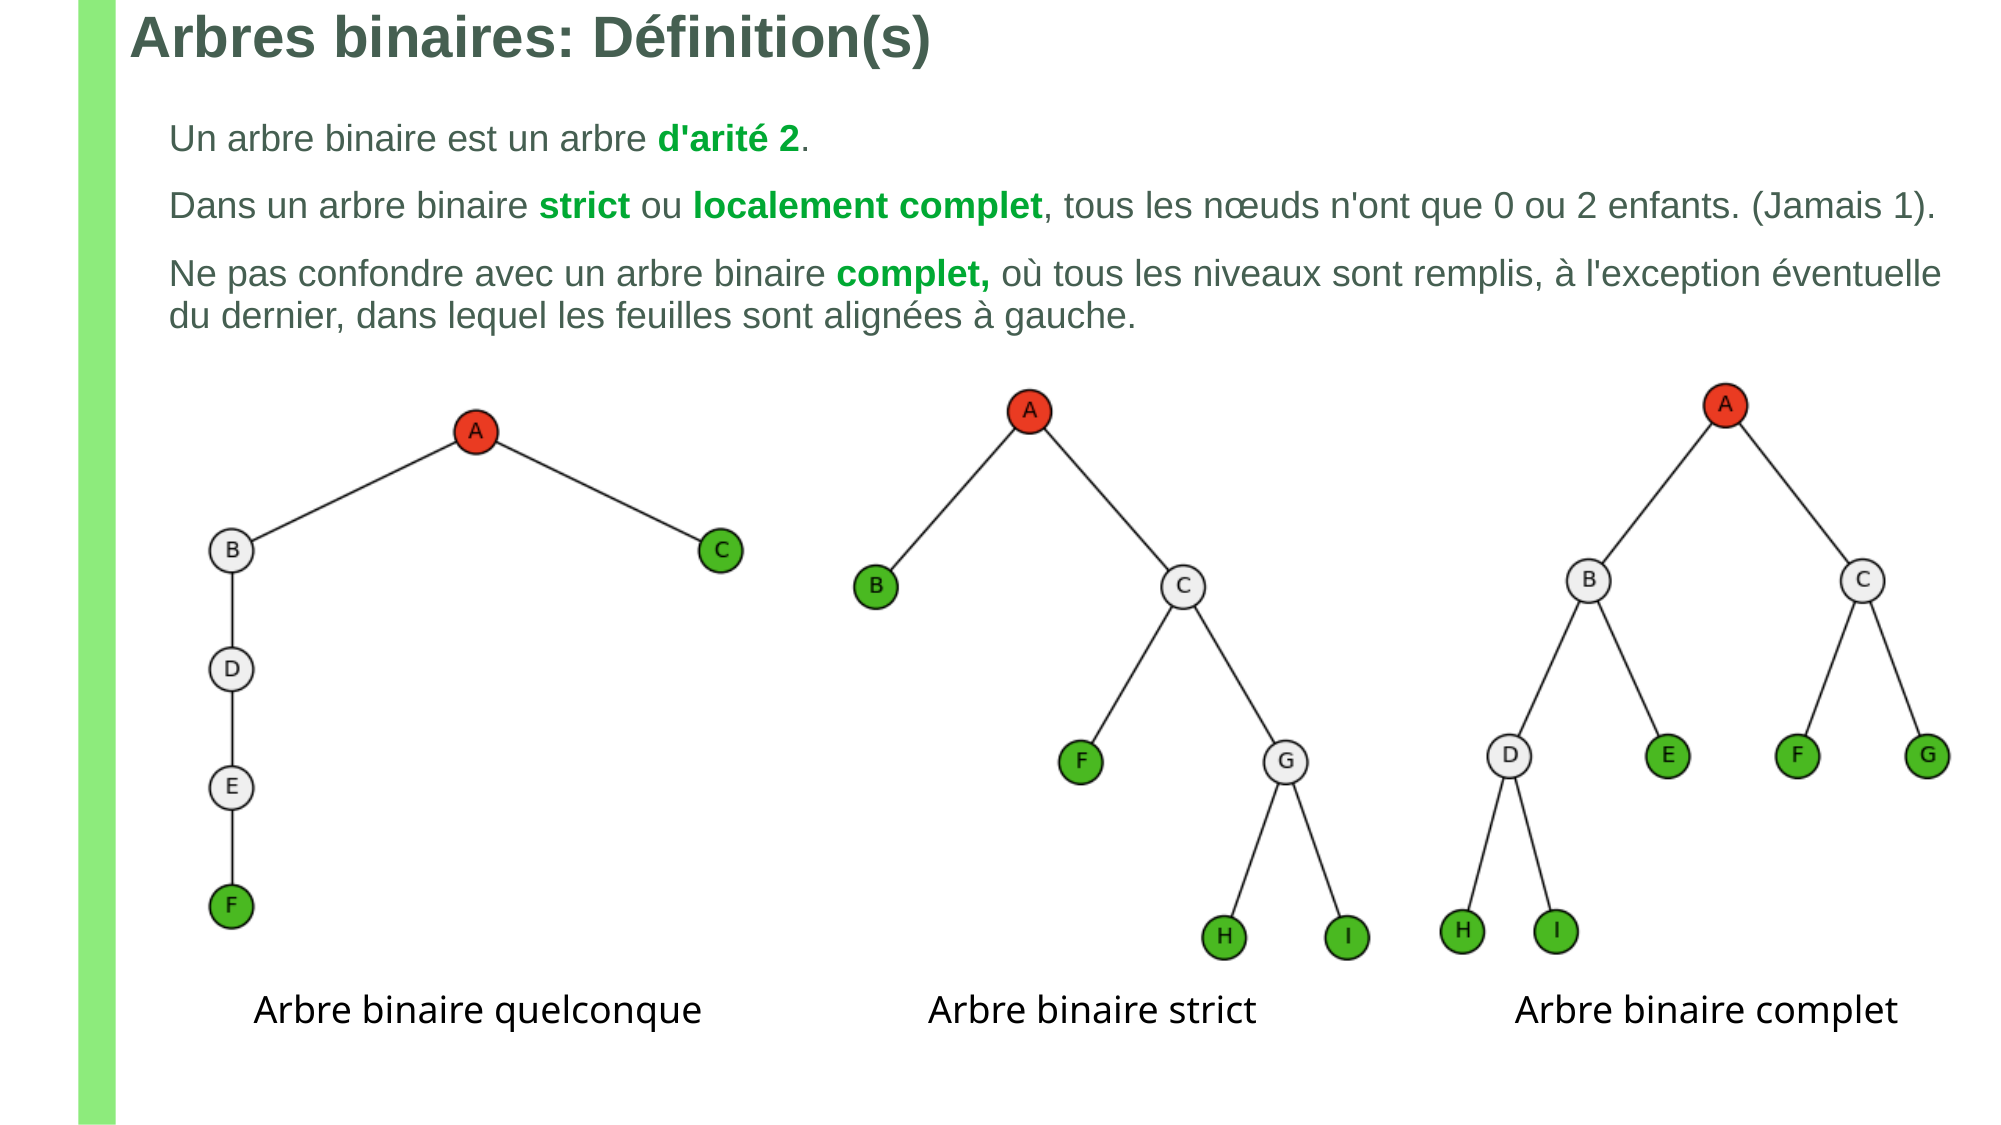

Arbres binaires: Définition(s)
Un arbre binaire est un arbre d'arité 2.
Dans un arbre binaire strict ou localement complet, tous les nœuds n'ont que 0 ou 2 enfants. (Jamais 1).
Ne pas confondre avec un arbre binaire complet, où tous les niveaux sont remplis, à l'exception éventuelle du dernier, dans lequel les feuilles sont alignées à gauche.
Arbre binaire quelconque
Arbre binaire strict
Arbre binaire complet